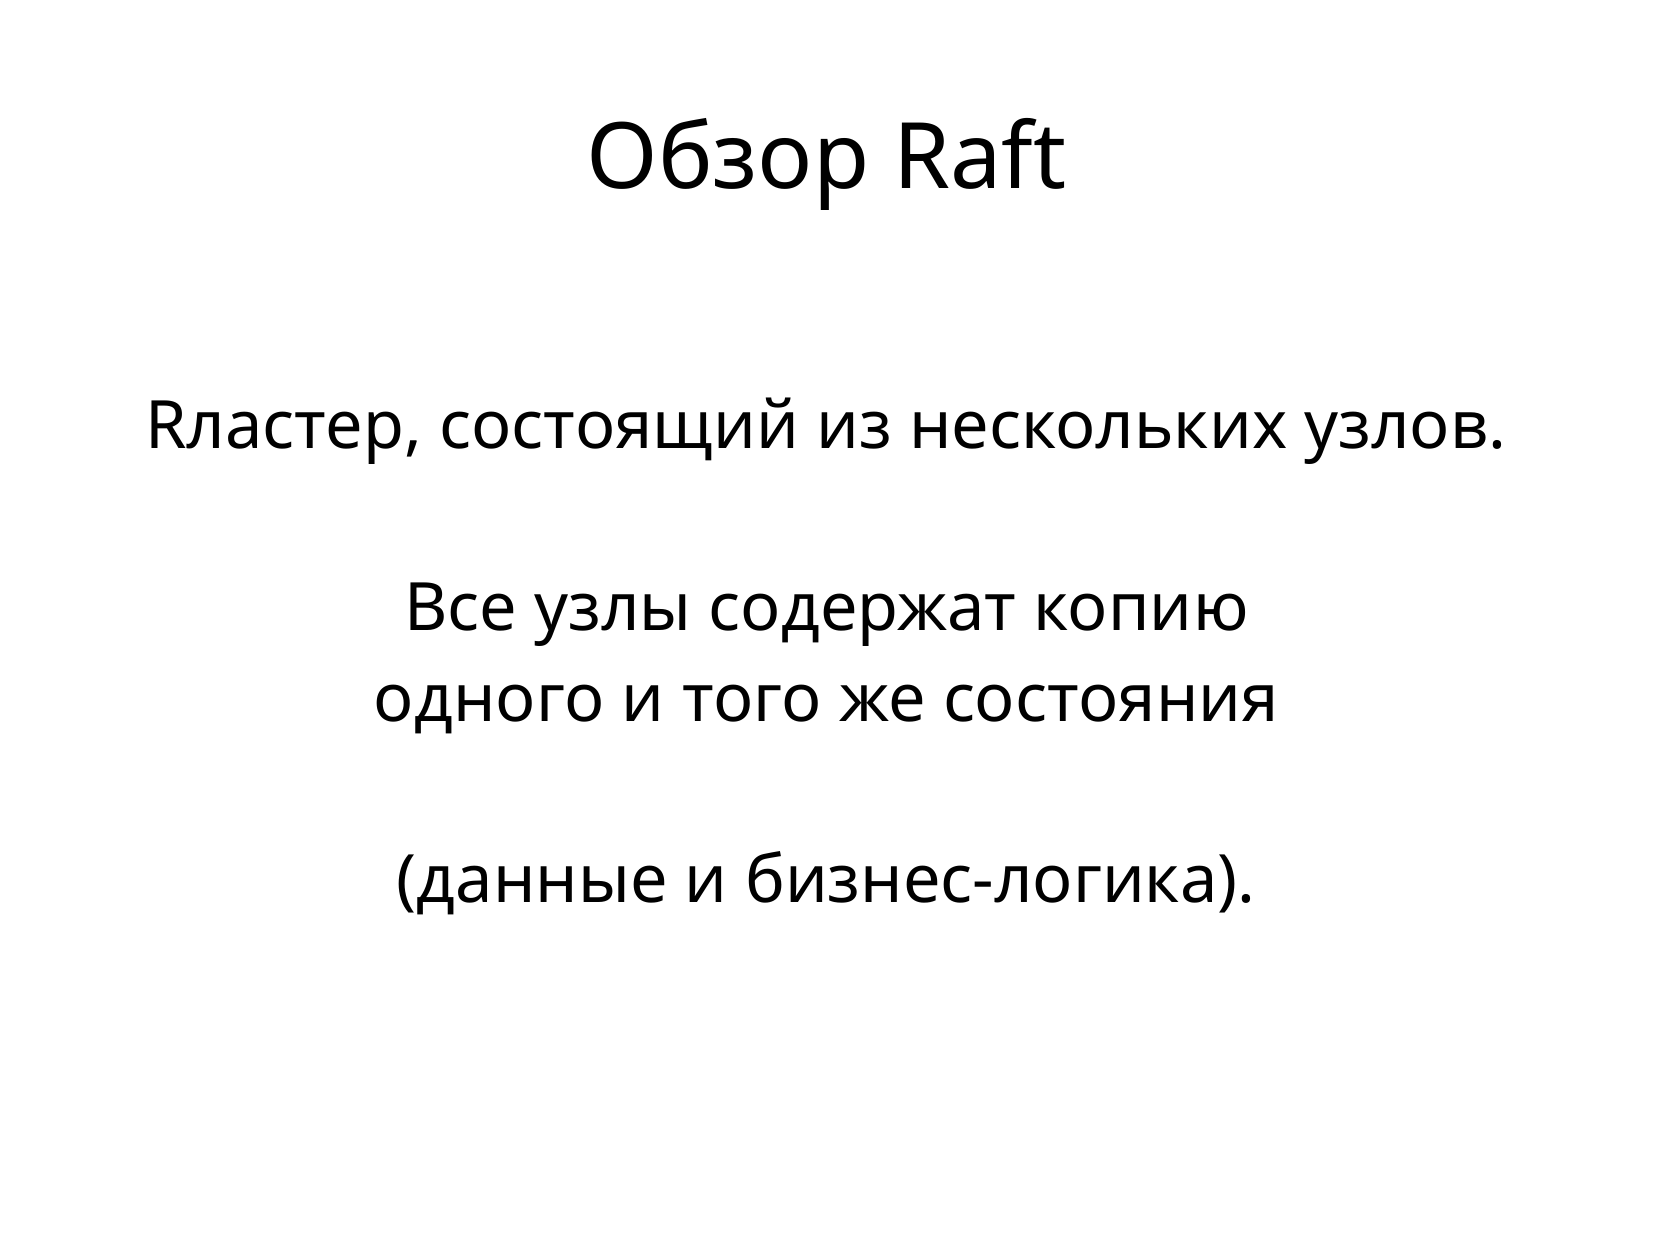

# Обзор Raft
Rластер, состоящий из нескольких узлов.
Все узлы содержат копию
одного и того же состояния
(данные и бизнес-логика).